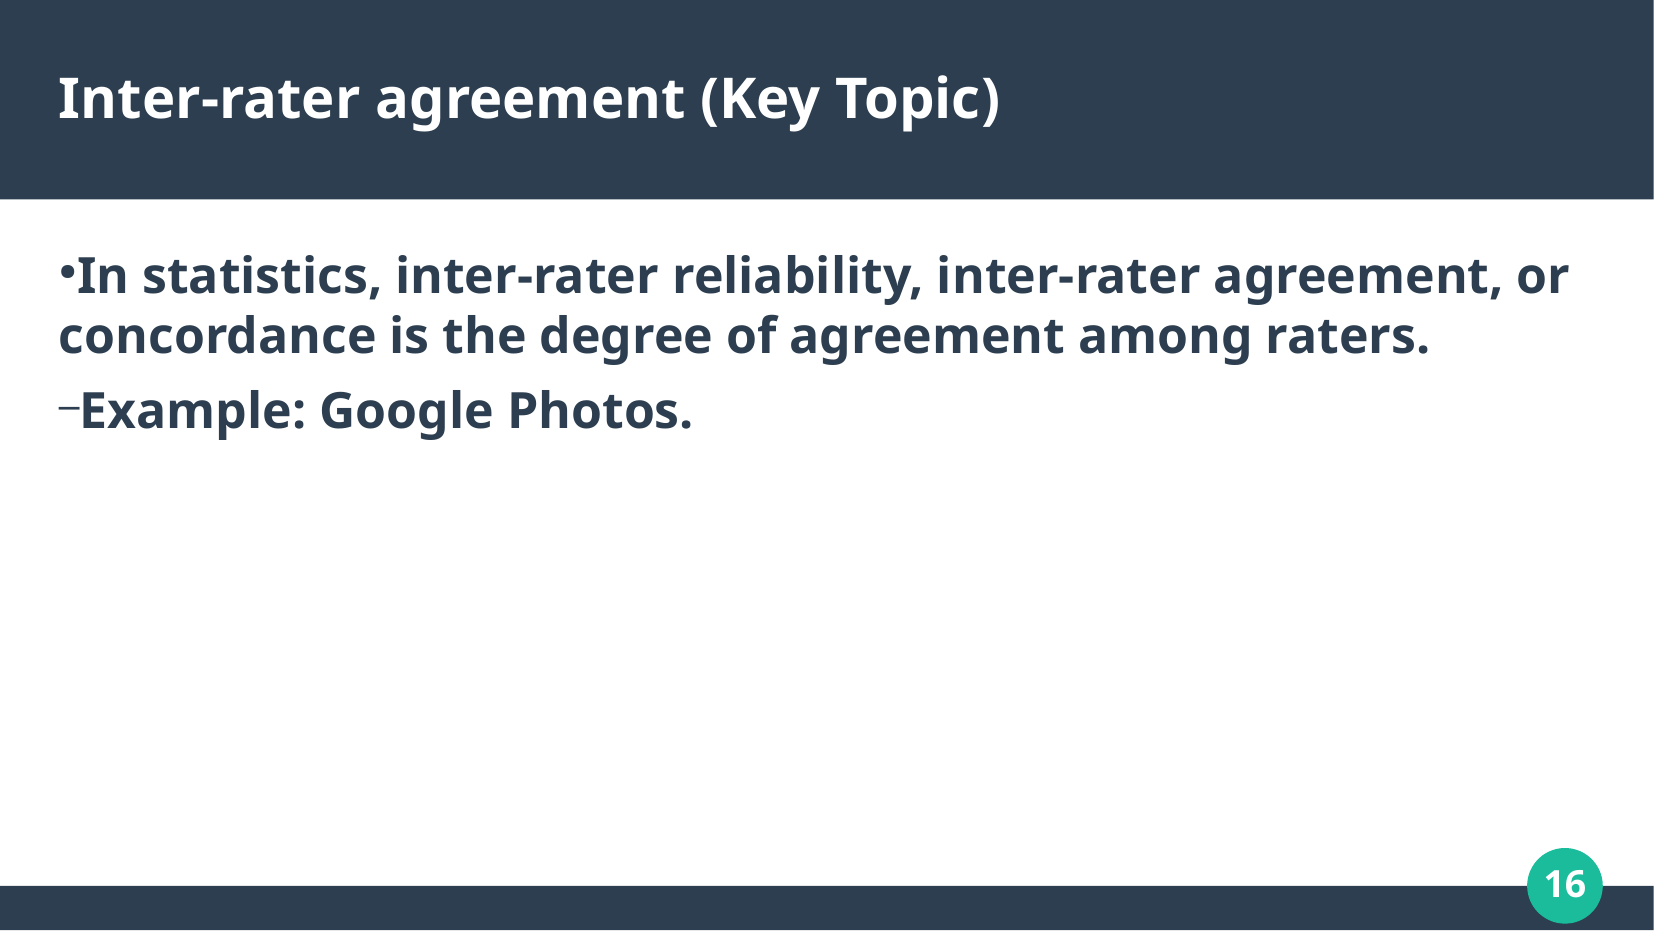

# Inter-rater agreement (Key Topic)
In statistics, inter-rater reliability, inter-rater agreement, or concordance is the degree of agreement among raters.
Example: Google Photos.